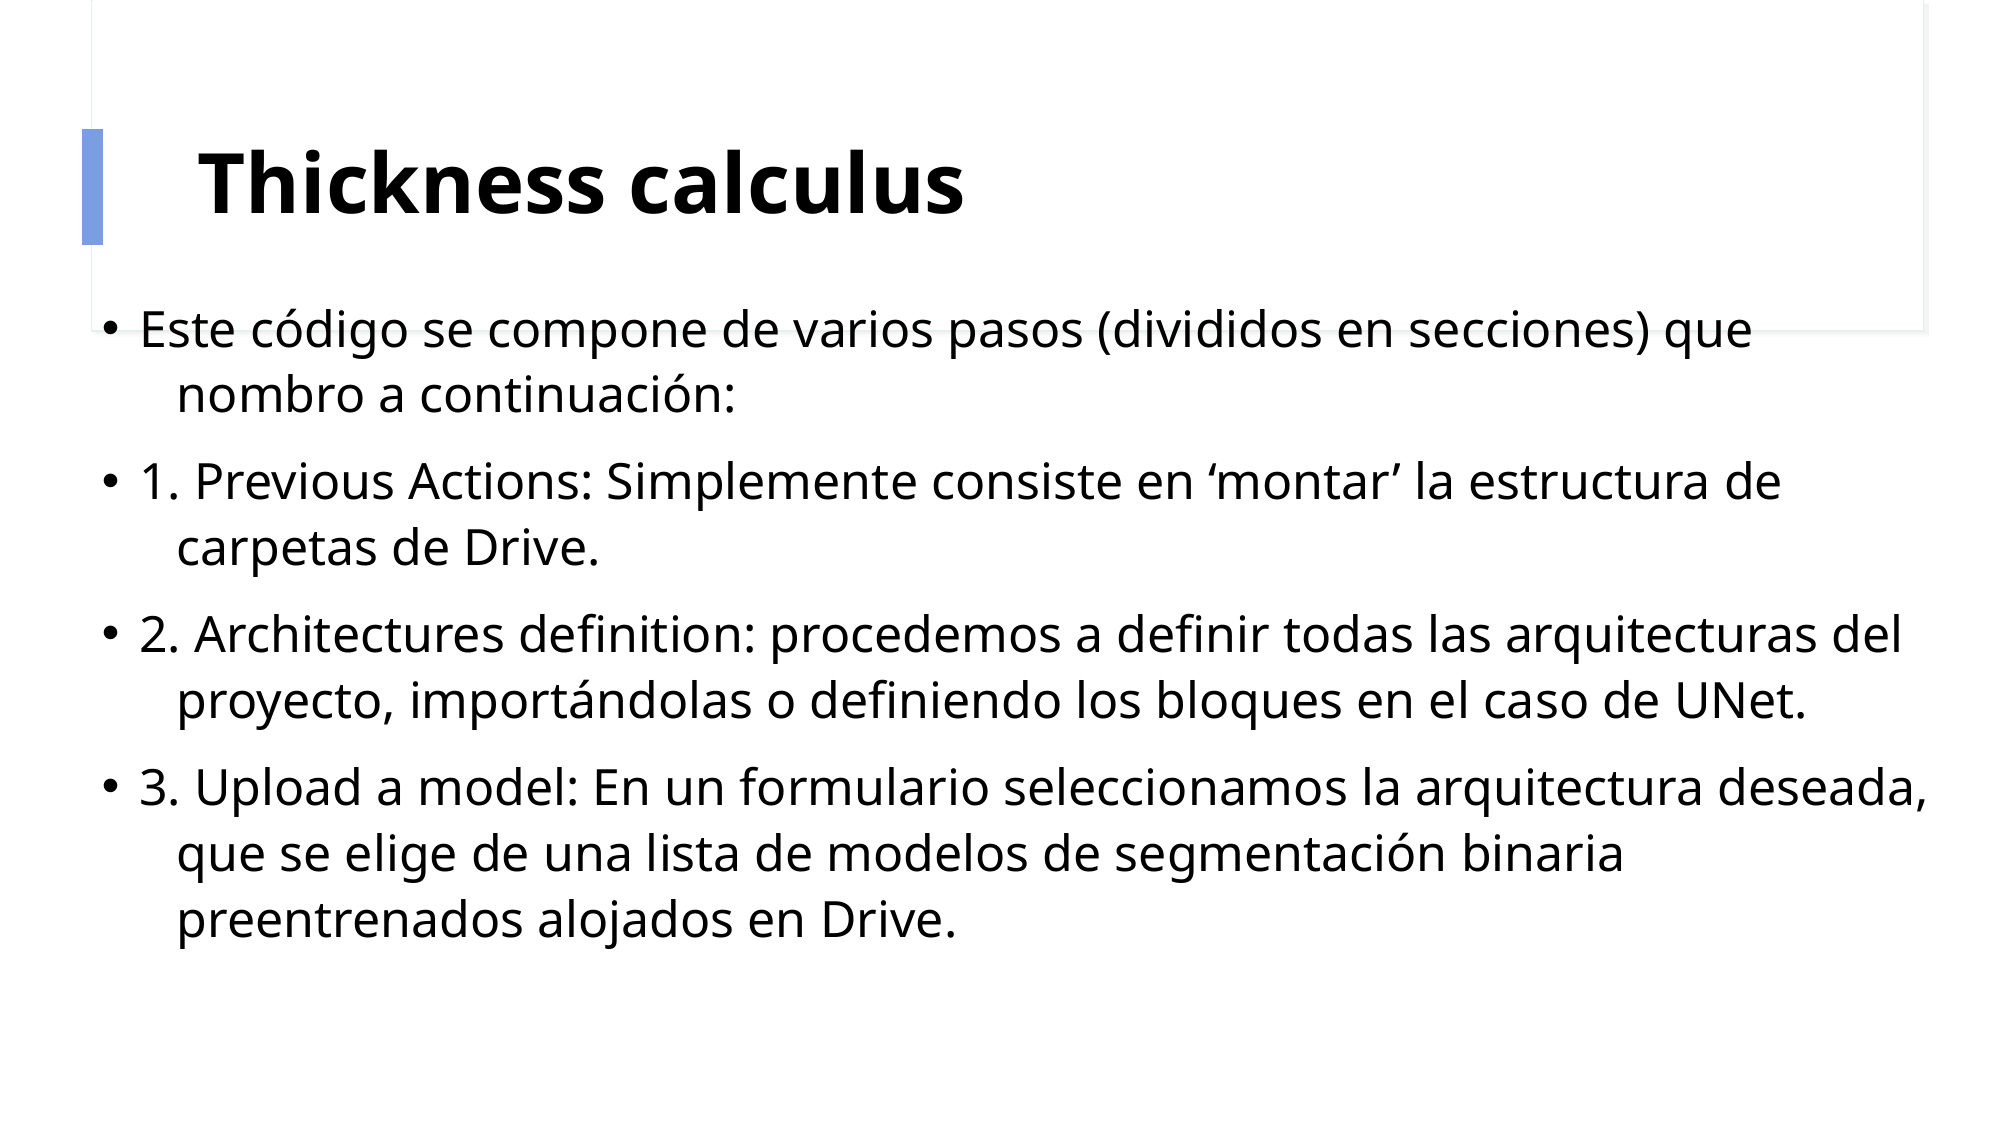

# Thickness calculus
Este código se compone de varios pasos (divididos en secciones) que nombro a continuación:
1. Previous Actions: Simplemente consiste en ‘montar’ la estructura de carpetas de Drive.
2. Architectures definition: procedemos a definir todas las arquitecturas del proyecto, importándolas o definiendo los bloques en el caso de UNet.
3. Upload a model: En un formulario seleccionamos la arquitectura deseada, que se elige de una lista de modelos de segmentación binaria preentrenados alojados en Drive.